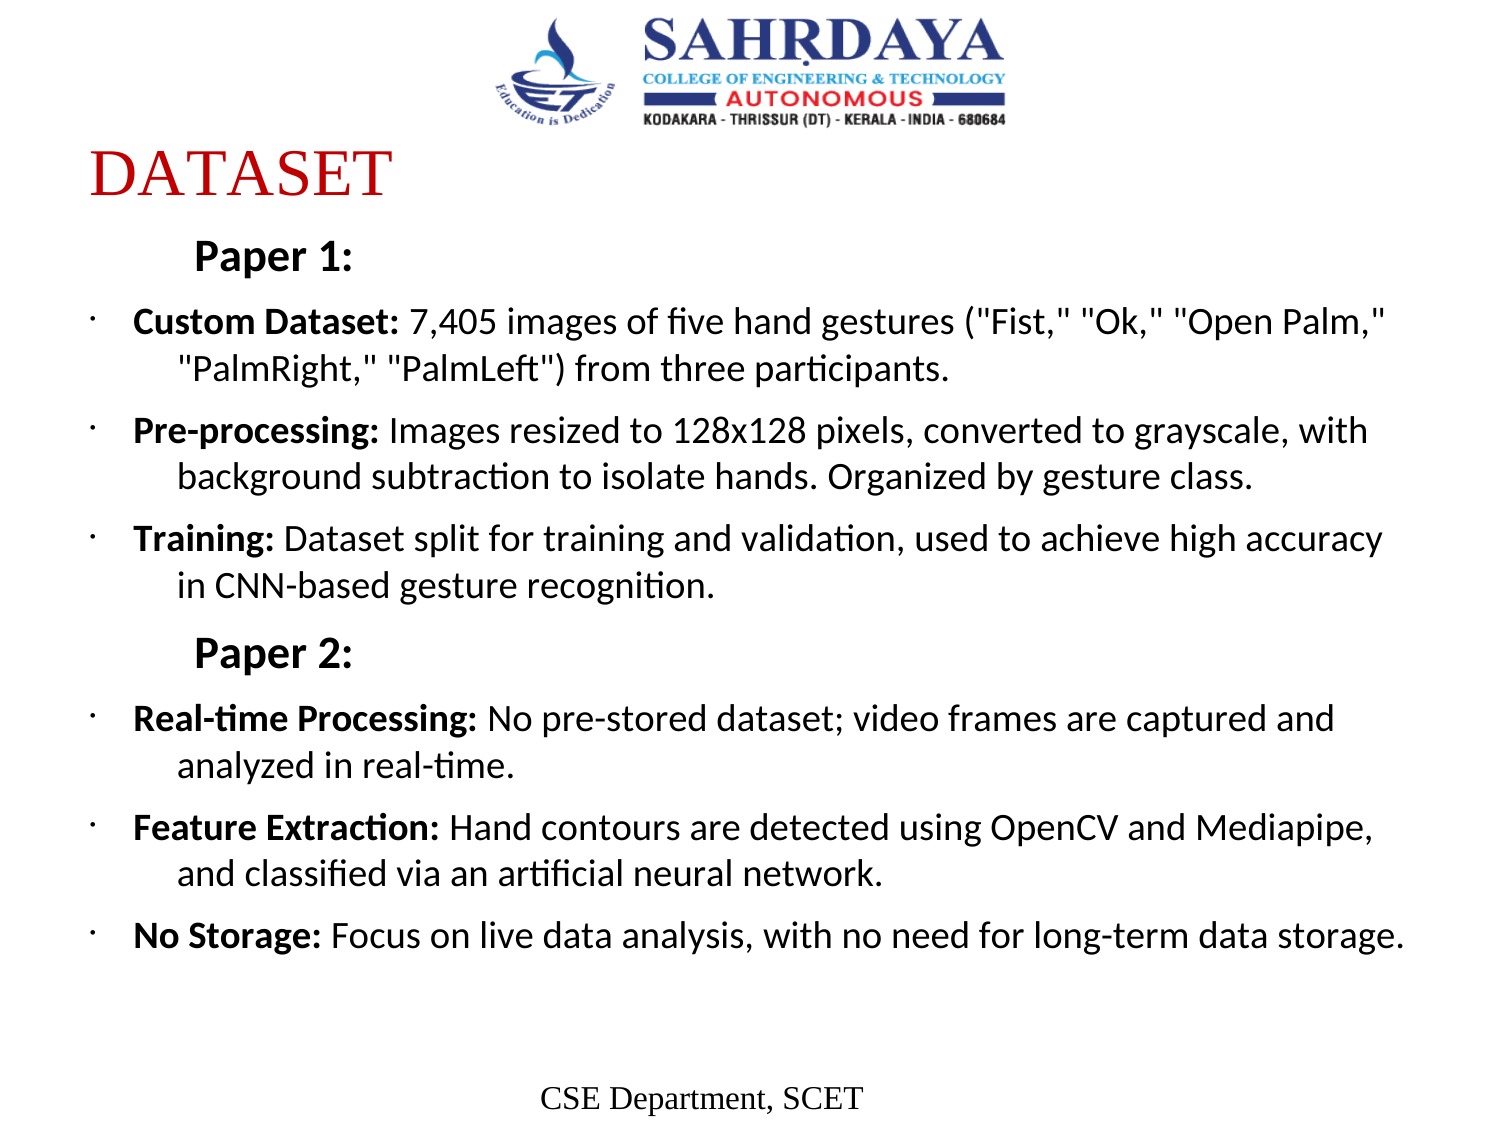

# DATASET
Paper 1:
Custom Dataset: 7,405 images of five hand gestures ("Fist," "Ok," "Open Palm," "PalmRight," "PalmLeft") from three participants.
Pre-processing: Images resized to 128x128 pixels, converted to grayscale, with background subtraction to isolate hands. Organized by gesture class.
Training: Dataset split for training and validation, used to achieve high accuracy in CNN-based gesture recognition.
Paper 2:
Real-time Processing: No pre-stored dataset; video frames are captured and analyzed in real-time.
Feature Extraction: Hand contours are detected using OpenCV and Mediapipe, and classified via an artificial neural network.
No Storage: Focus on live data analysis, with no need for long-term data storage.
CSE Department, SCET​